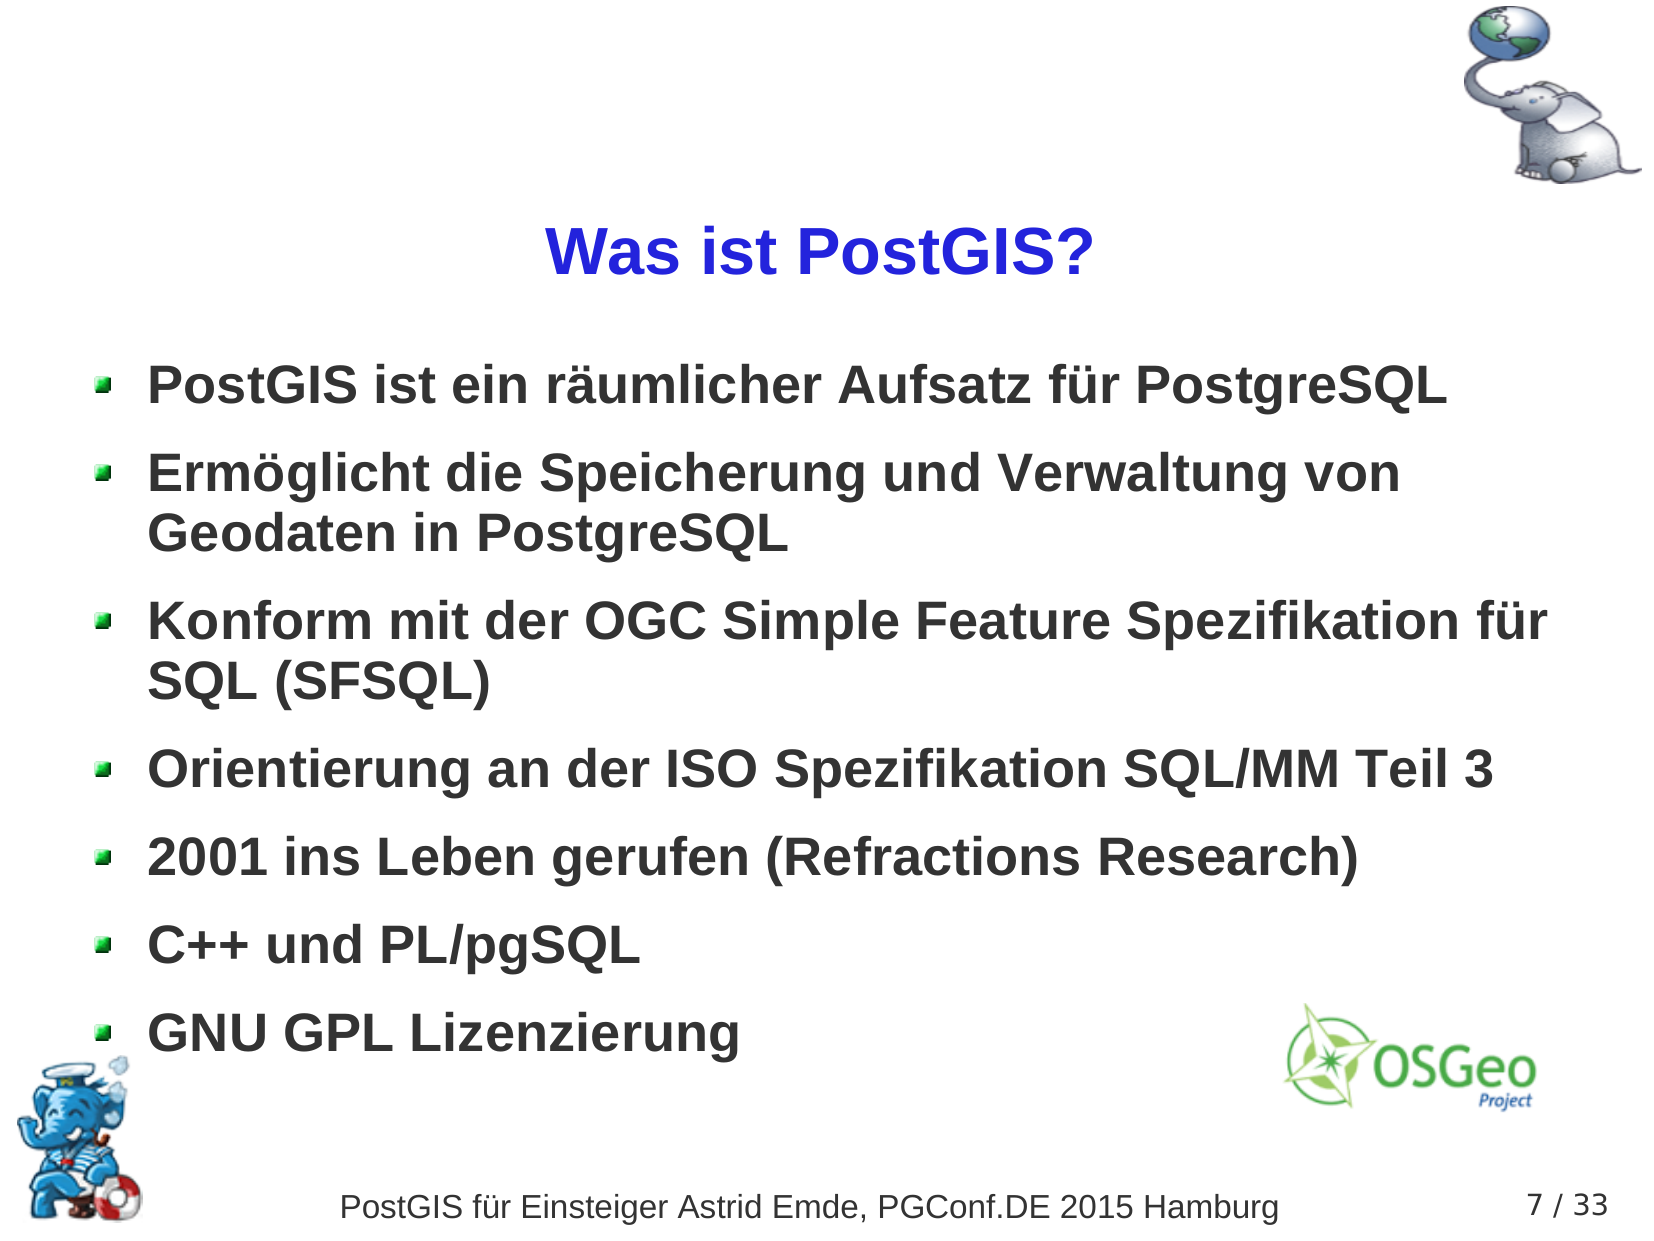

# Was ist PostGIS?
PostGIS ist ein räumlicher Aufsatz für PostgreSQL
Ermöglicht die Speicherung und Verwaltung von Geodaten in PostgreSQL
Konform mit der OGC Simple Feature Spezifikation für SQL (SFSQL)
Orientierung an der ISO Spezifikation SQL/MM Teil 3
2001 ins Leben gerufen (Refractions Research)
C++ und PL/pgSQL
GNU GPL Lizenzierung